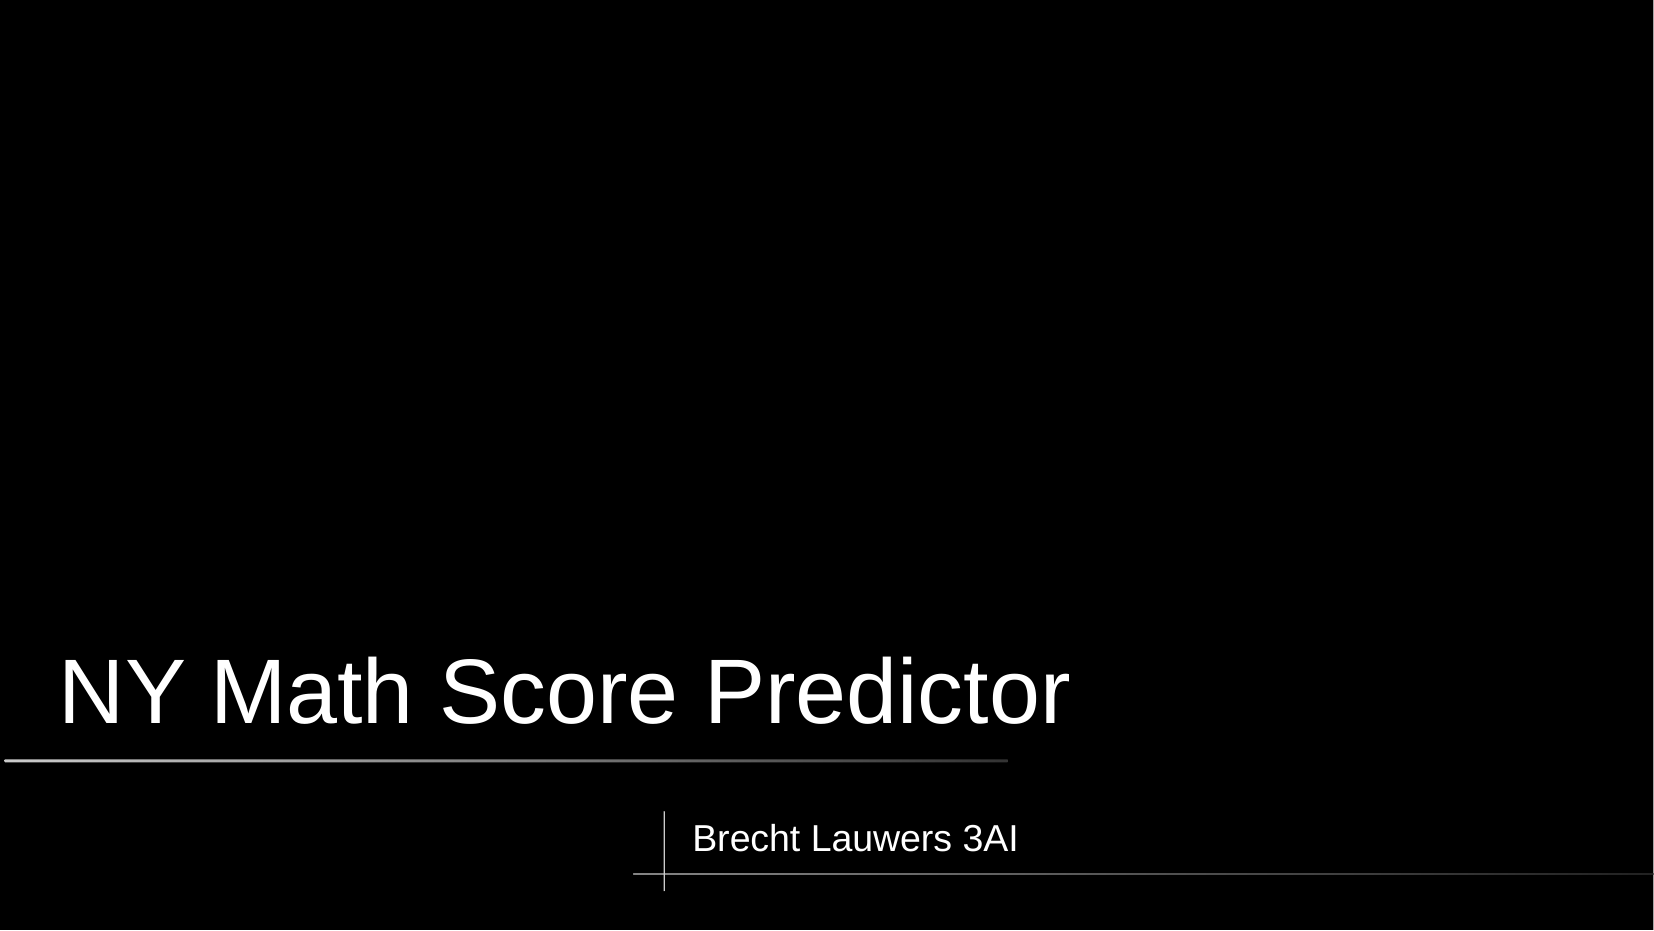

# NY Math Score Predictor
Brecht Lauwers 3AI